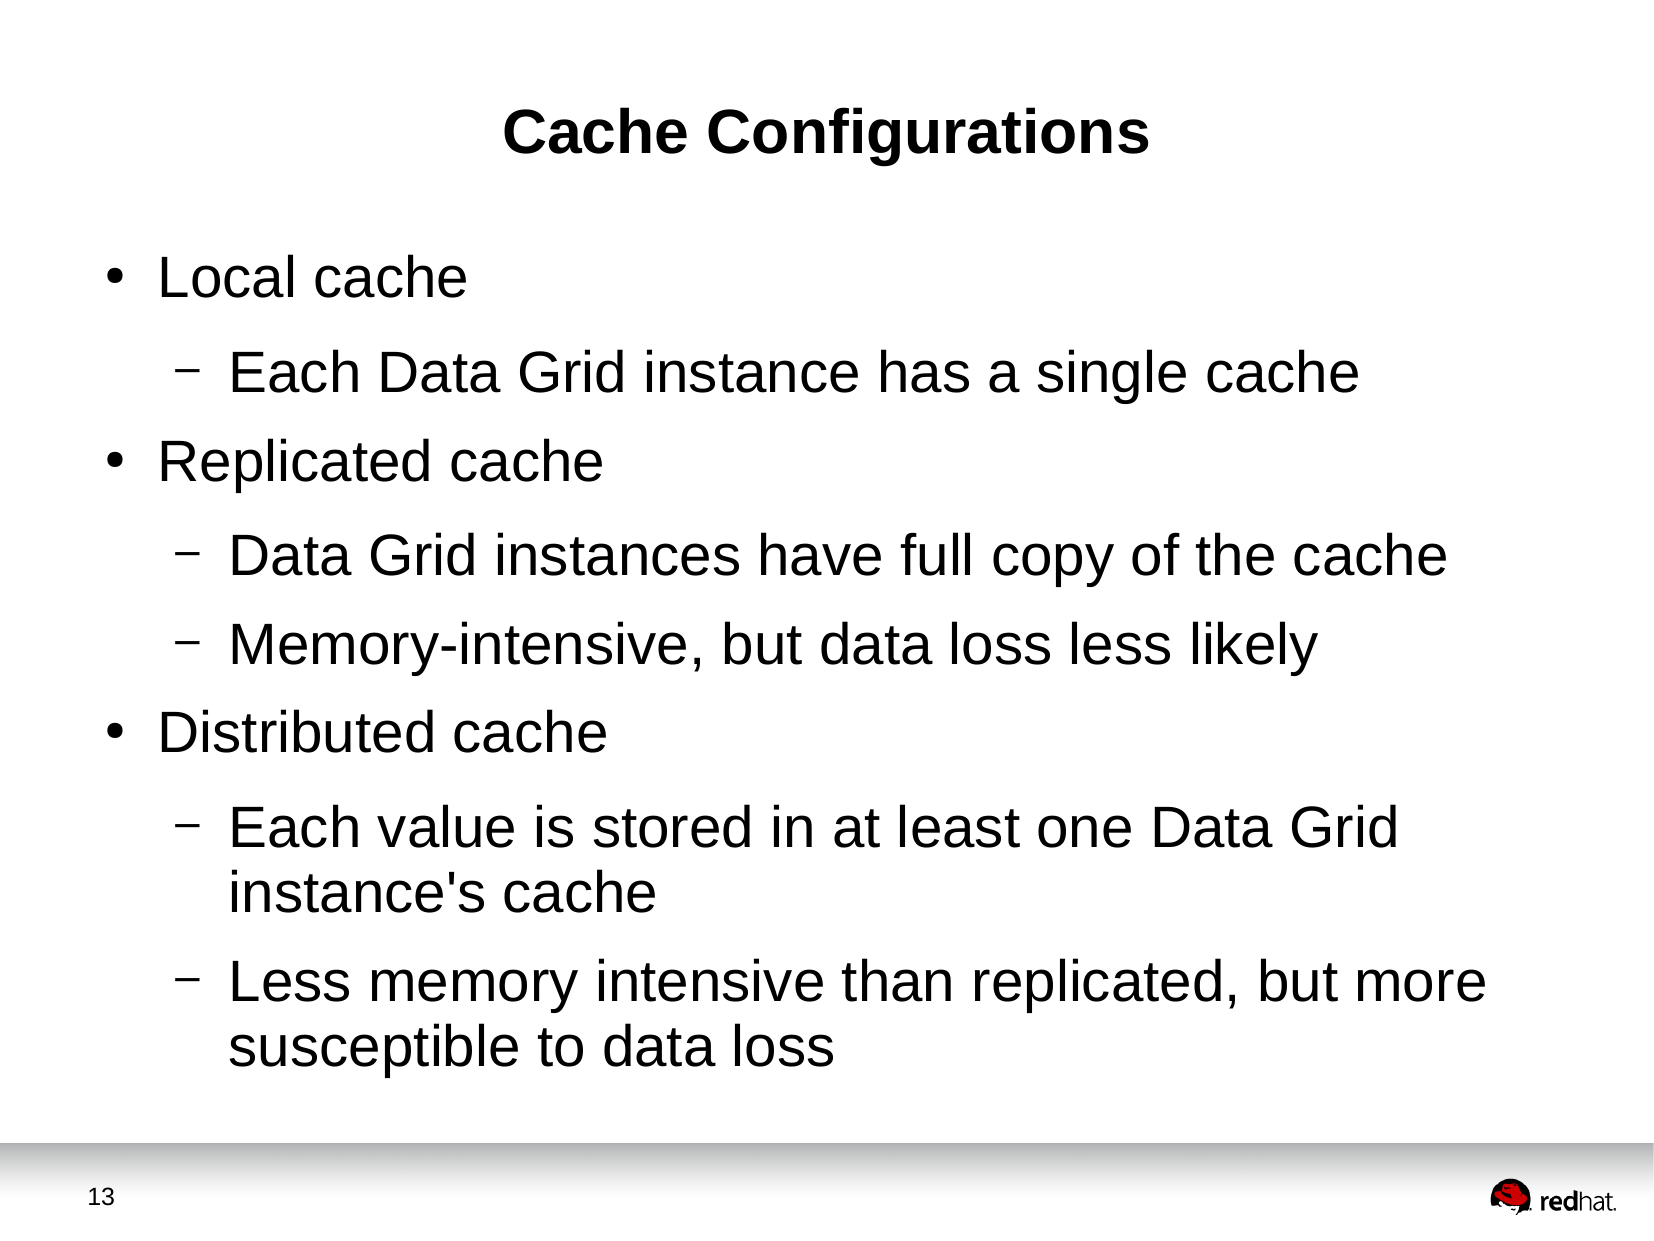

# Cache Configurations
Local cache
Each Data Grid instance has a single cache
Replicated cache
Data Grid instances have full copy of the cache
Memory-intensive, but data loss less likely
Distributed cache
Each value is stored in at least one Data Grid instance's cache
Less memory intensive than replicated, but more susceptible to data loss